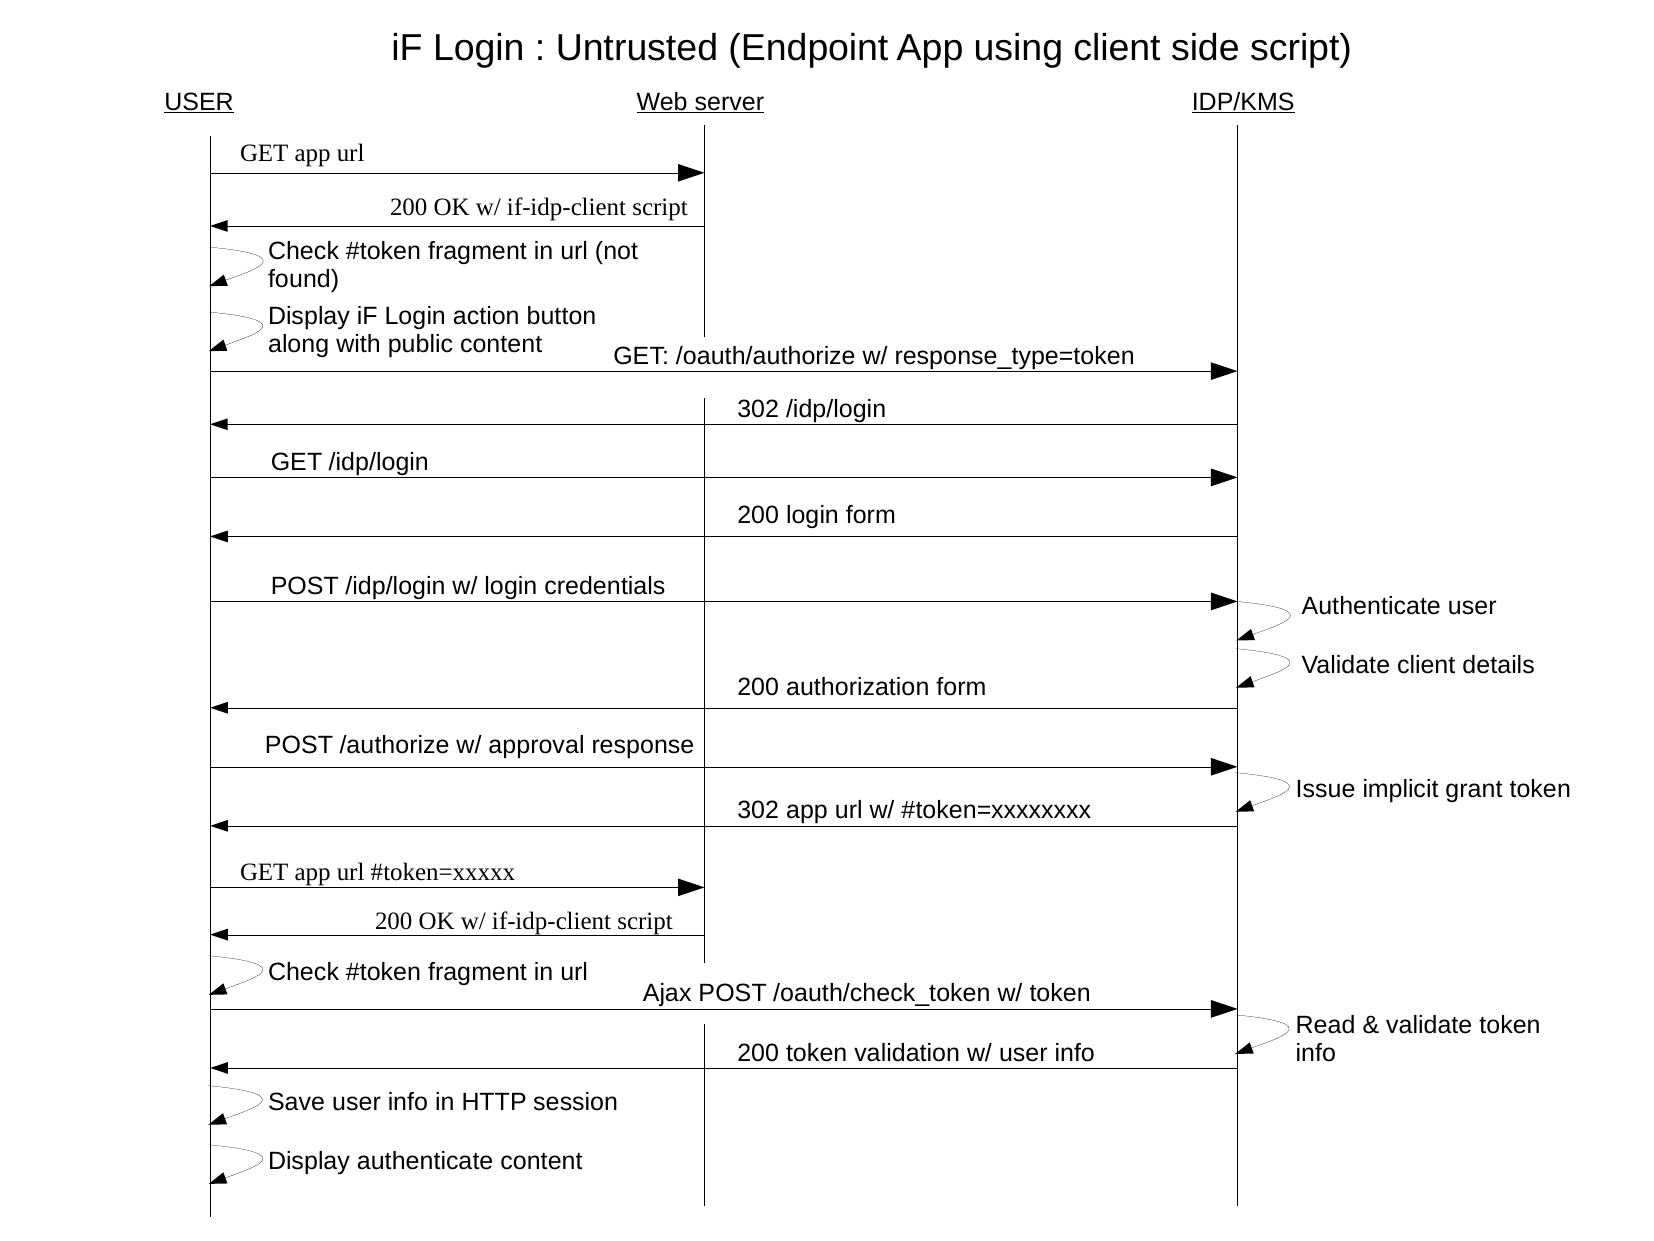

iF Login : Untrusted (Endpoint App using client side script)
USER
Web server
IDP/KMS
GET app url
200 OK w/ if-idp-client script
Check #token fragment in url (not found)
Display iF Login action button along with public content
GET: /oauth/authorize w/ response_type=token
302 /idp/login
GET /idp/login
200 login form
POST /idp/login w/ login credentials
Authenticate user
Validate client details
200 authorization form
POST /authorize w/ approval response
Issue implicit grant token
302 app url w/ #token=xxxxxxxx
GET app url #token=xxxxx
200 OK w/ if-idp-client script
Check #token fragment in url
Ajax POST /oauth/check_token w/ token
Read & validate token info
200 token validation w/ user info
Save user info in HTTP session
Display authenticate content